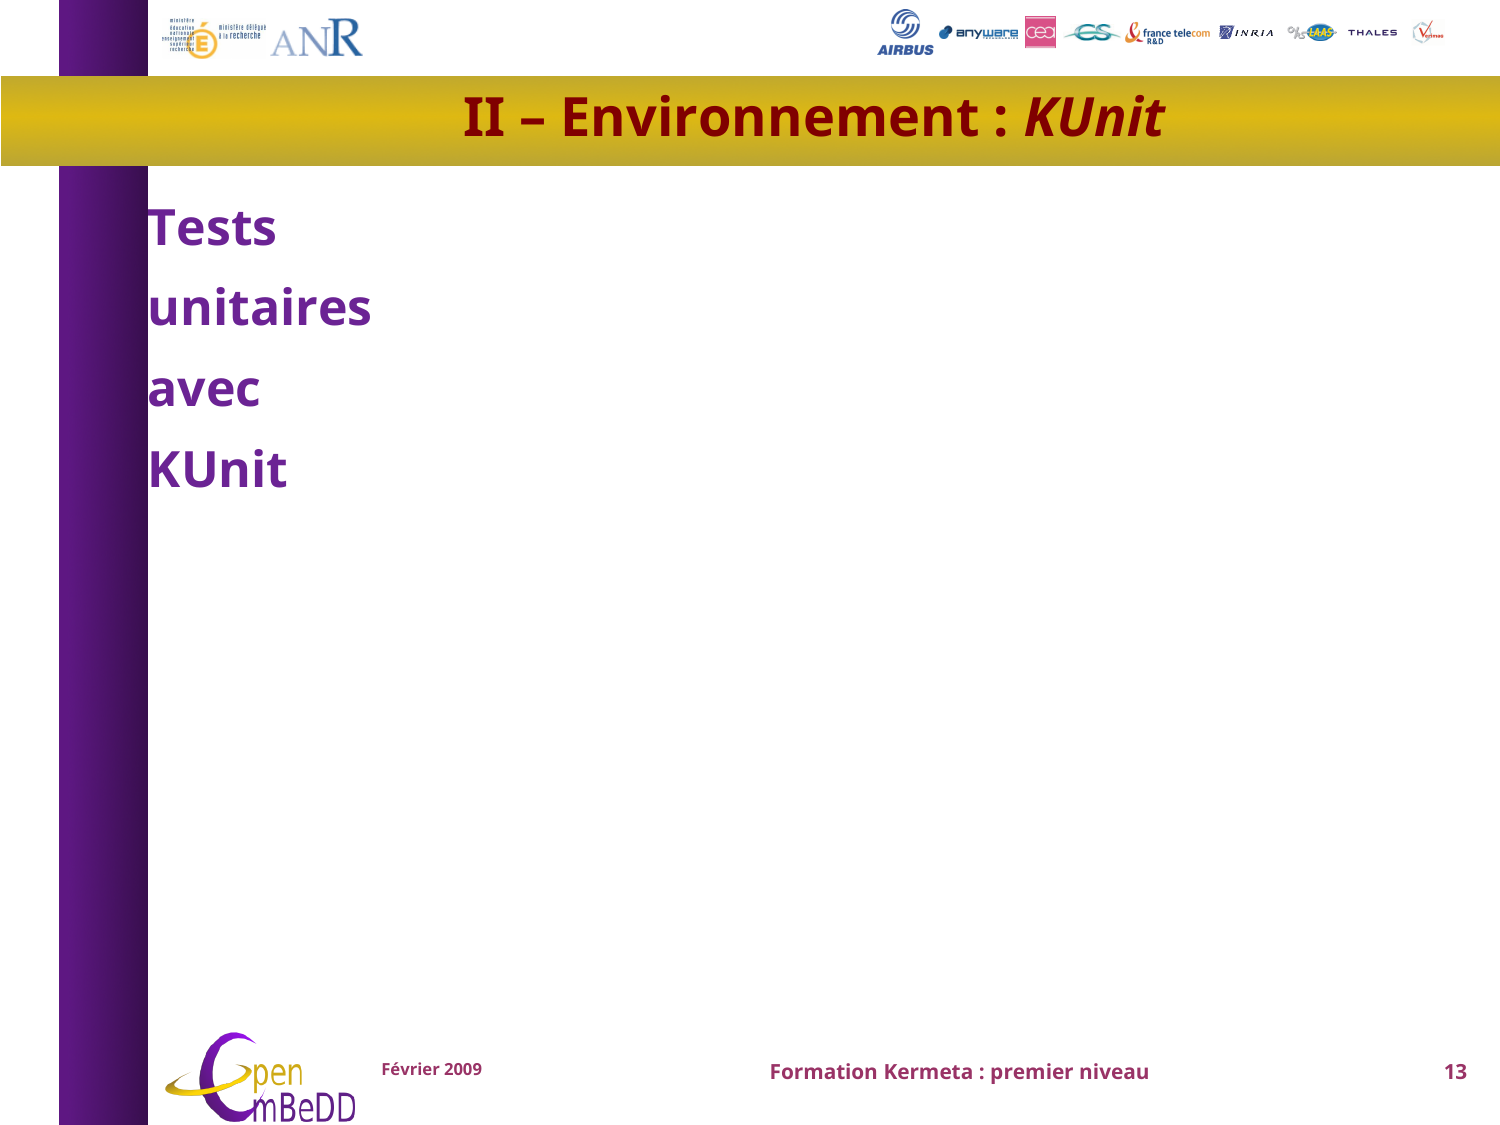

# II – Environnement : KUnit
Tests
unitaires
avec
KUnit
Pied de page
Pied de page fixe
13